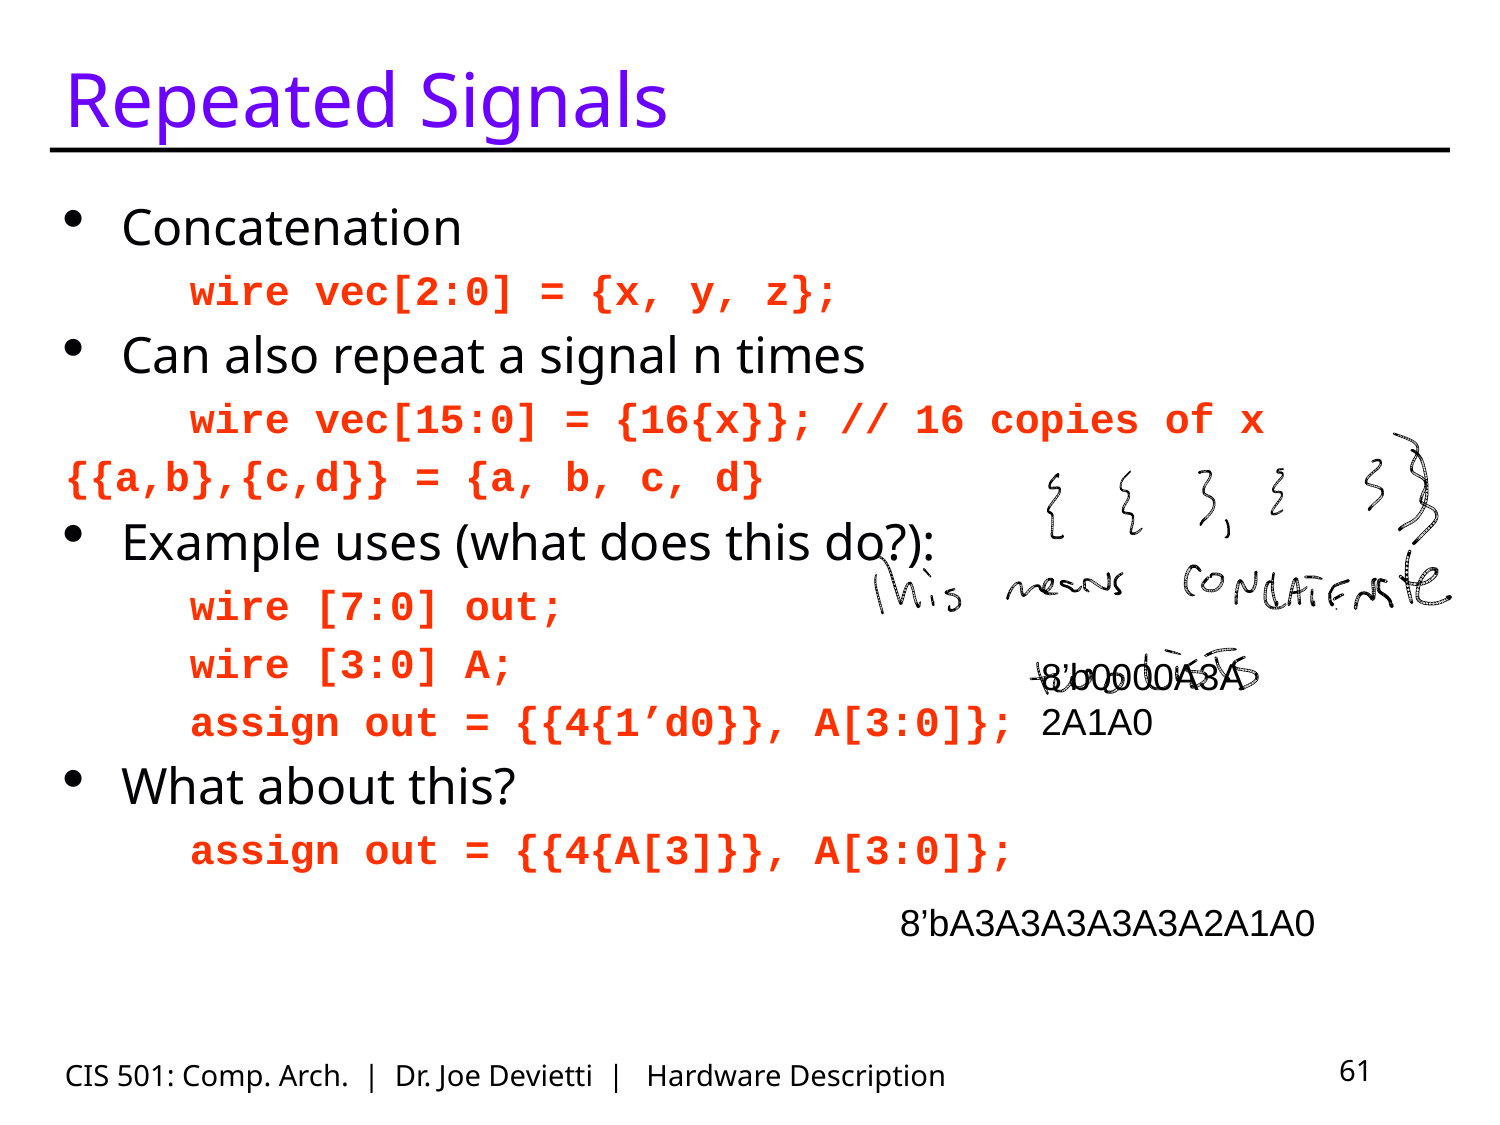

Repeated Signals
Concatenation
 wire vec[2:0] = {x, y, z};
Can also repeat a signal n times
 wire vec[15:0] = {16{x}}; // 16 copies of x
{{a,b},{c,d}} = {a, b, c, d}
Example uses (what does this do?):
 wire [7:0] out;
 wire [3:0] A;
 assign out = {{4{1’d0}}, A[3:0]};
What about this?
 assign out = {{4{A[3]}}, A[3:0]};
8’b0000A3A2A1A0
8’bA3A3A3A3A3A2A1A0
CIS 501: Comp. Arch. | Dr. Joe Devietti | Hardware Description